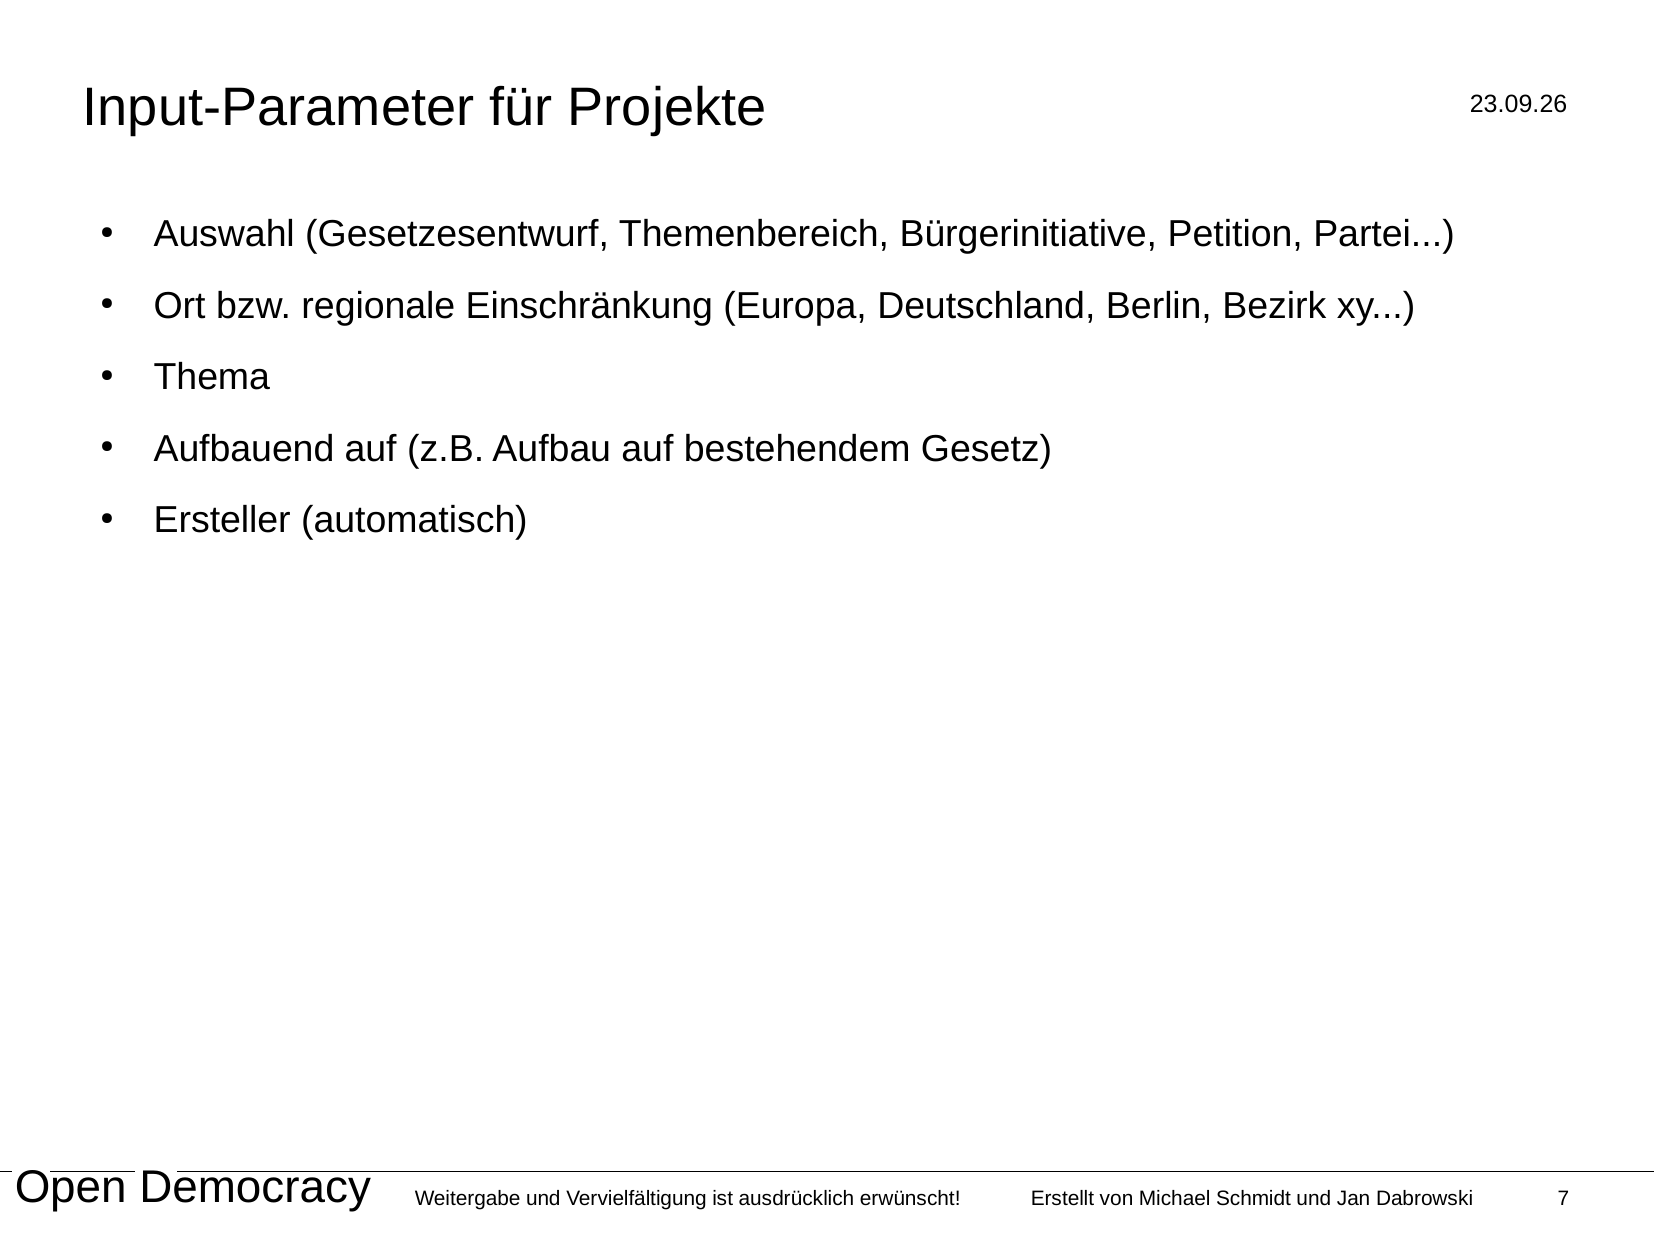

# Input-Parameter für Projekte
Auswahl (Gesetzesentwurf, Themenbereich, Bürgerinitiative, Petition, Partei...)
Ort bzw. regionale Einschränkung (Europa, Deutschland, Berlin, Bezirk xy...)
Thema
Aufbauend auf (z.B. Aufbau auf bestehendem Gesetz)
Ersteller (automatisch)